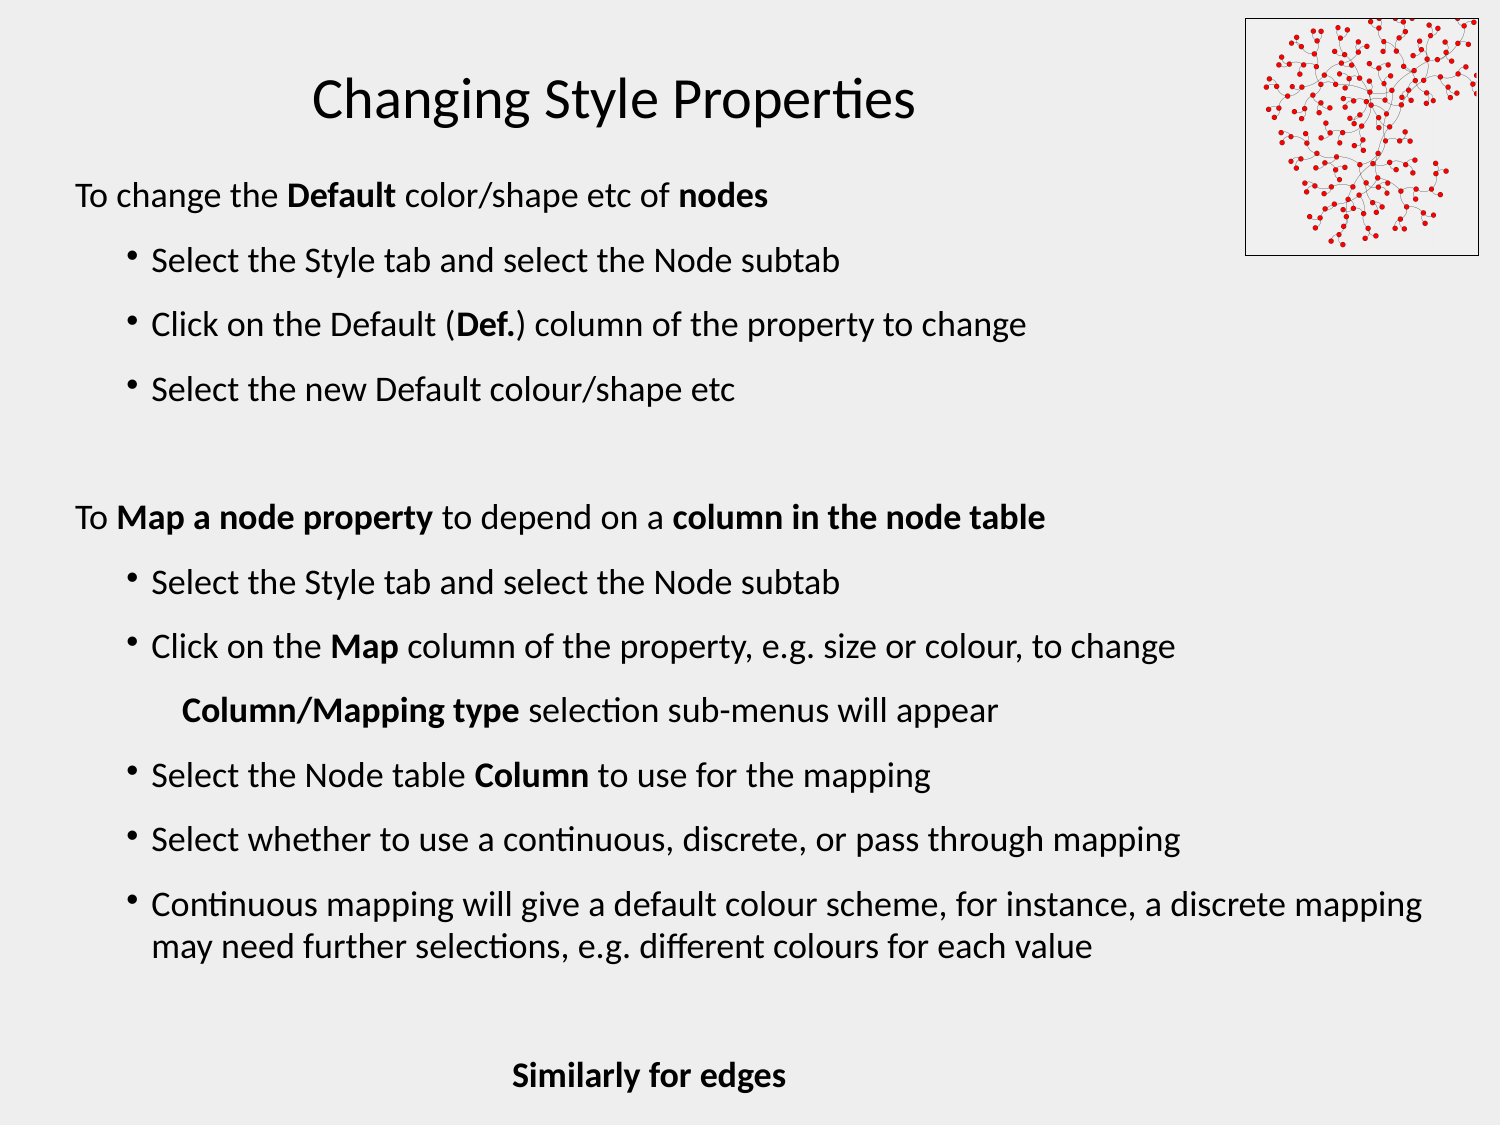

Changing Style Properties
To change the Default color/shape etc of nodes
Select the Style tab and select the Node subtab
Click on the Default (Def.) column of the property to change
Select the new Default colour/shape etc
To Map a node property to depend on a column in the node table
Select the Style tab and select the Node subtab
Click on the Map column of the property, e.g. size or colour, to change
 Column/Mapping type selection sub-menus will appear
Select the Node table Column to use for the mapping
Select whether to use a continuous, discrete, or pass through mapping
Continuous mapping will give a default colour scheme, for instance, a discrete mapping may need further selections, e.g. different colours for each value
 Similarly for edges